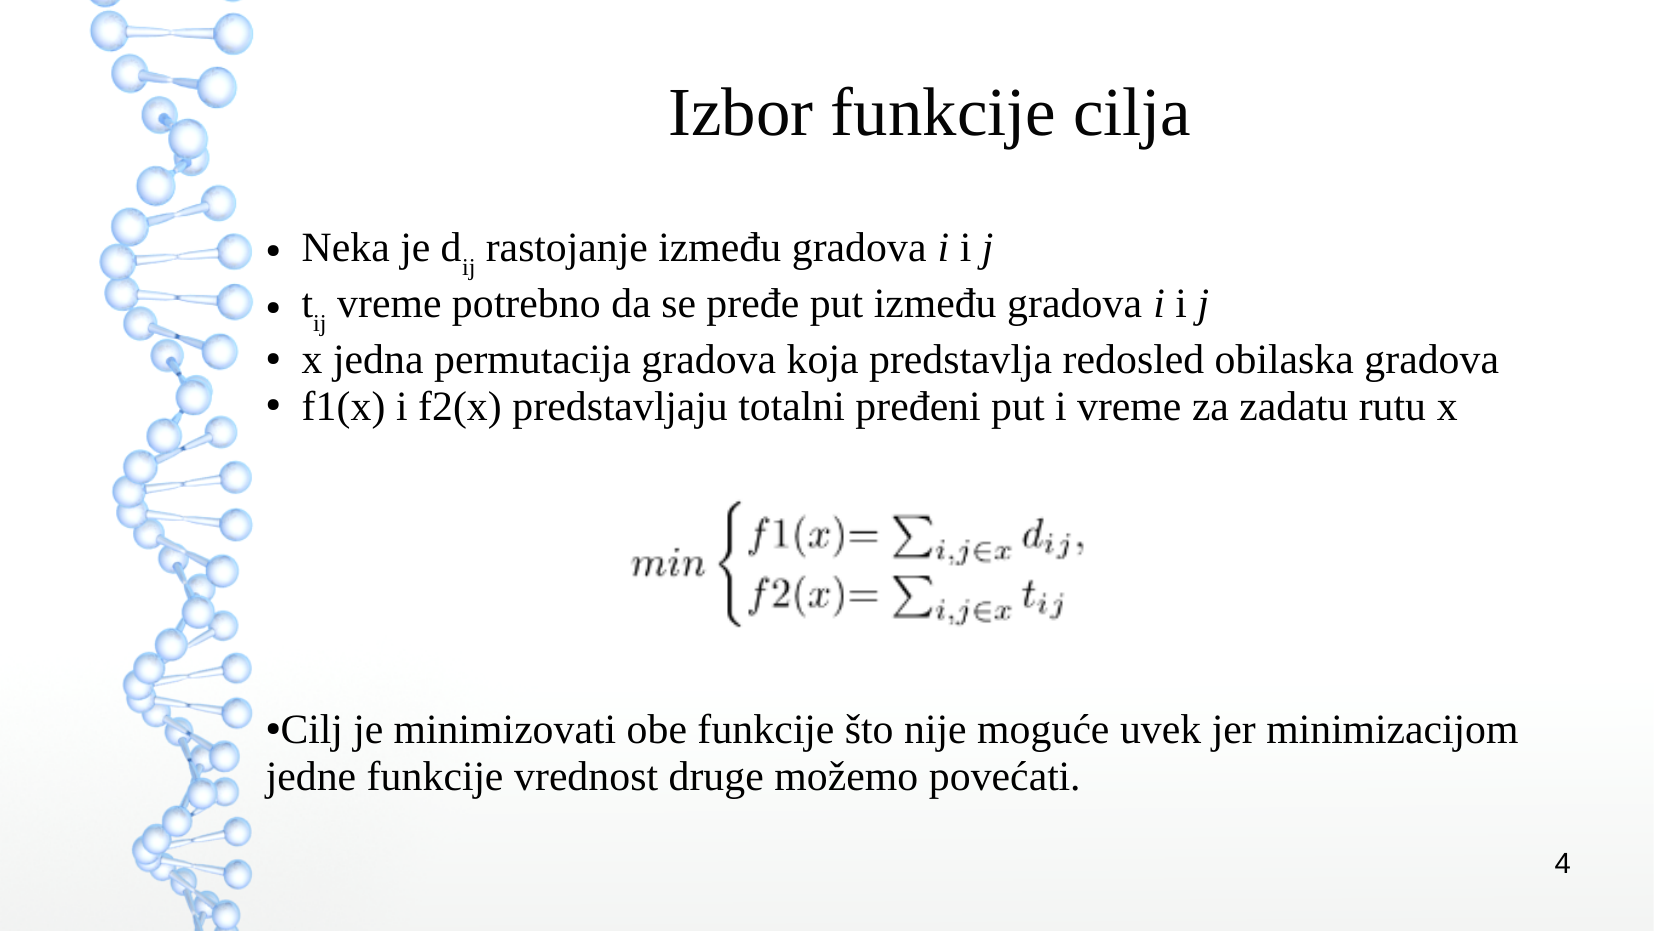

# Izbor funkcije cilja
 Neka je dij rastojanje između gradova i i j
 tij vreme potrebno da se pređe put između gradova i i j
 x jedna permutacija gradova koja predstavlja redosled obilaska gradova
 f1(x) i f2(x) predstavljaju totalni pređeni put i vreme za zadatu rutu x
Cilj je minimizovati obe funkcije što nije moguće uvek jer minimizacijom jedne funkcije vrednost druge možemo povećati.
4